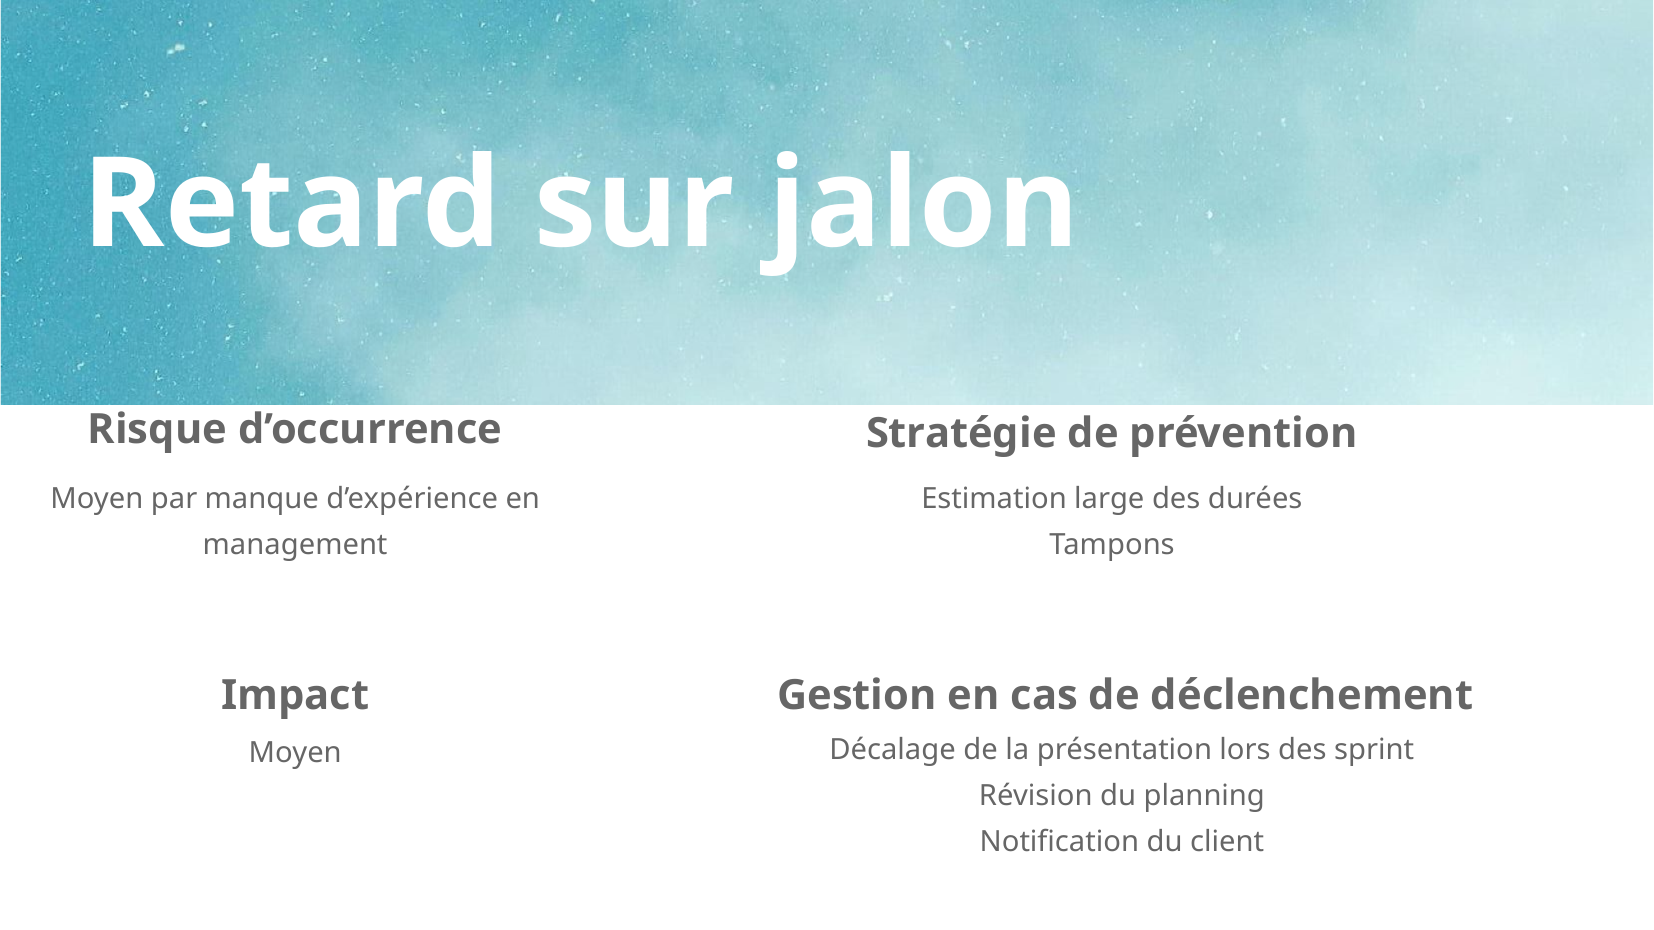

# Retard sur jalon
Risque d’occurrence
Stratégie de prévention
Moyen par manque d’expérience en management
Estimation large des durées
Tampons
Impact
Gestion en cas de déclenchement
Décalage de la présentation lors des sprint
Révision du planning
Notification du client
Moyen